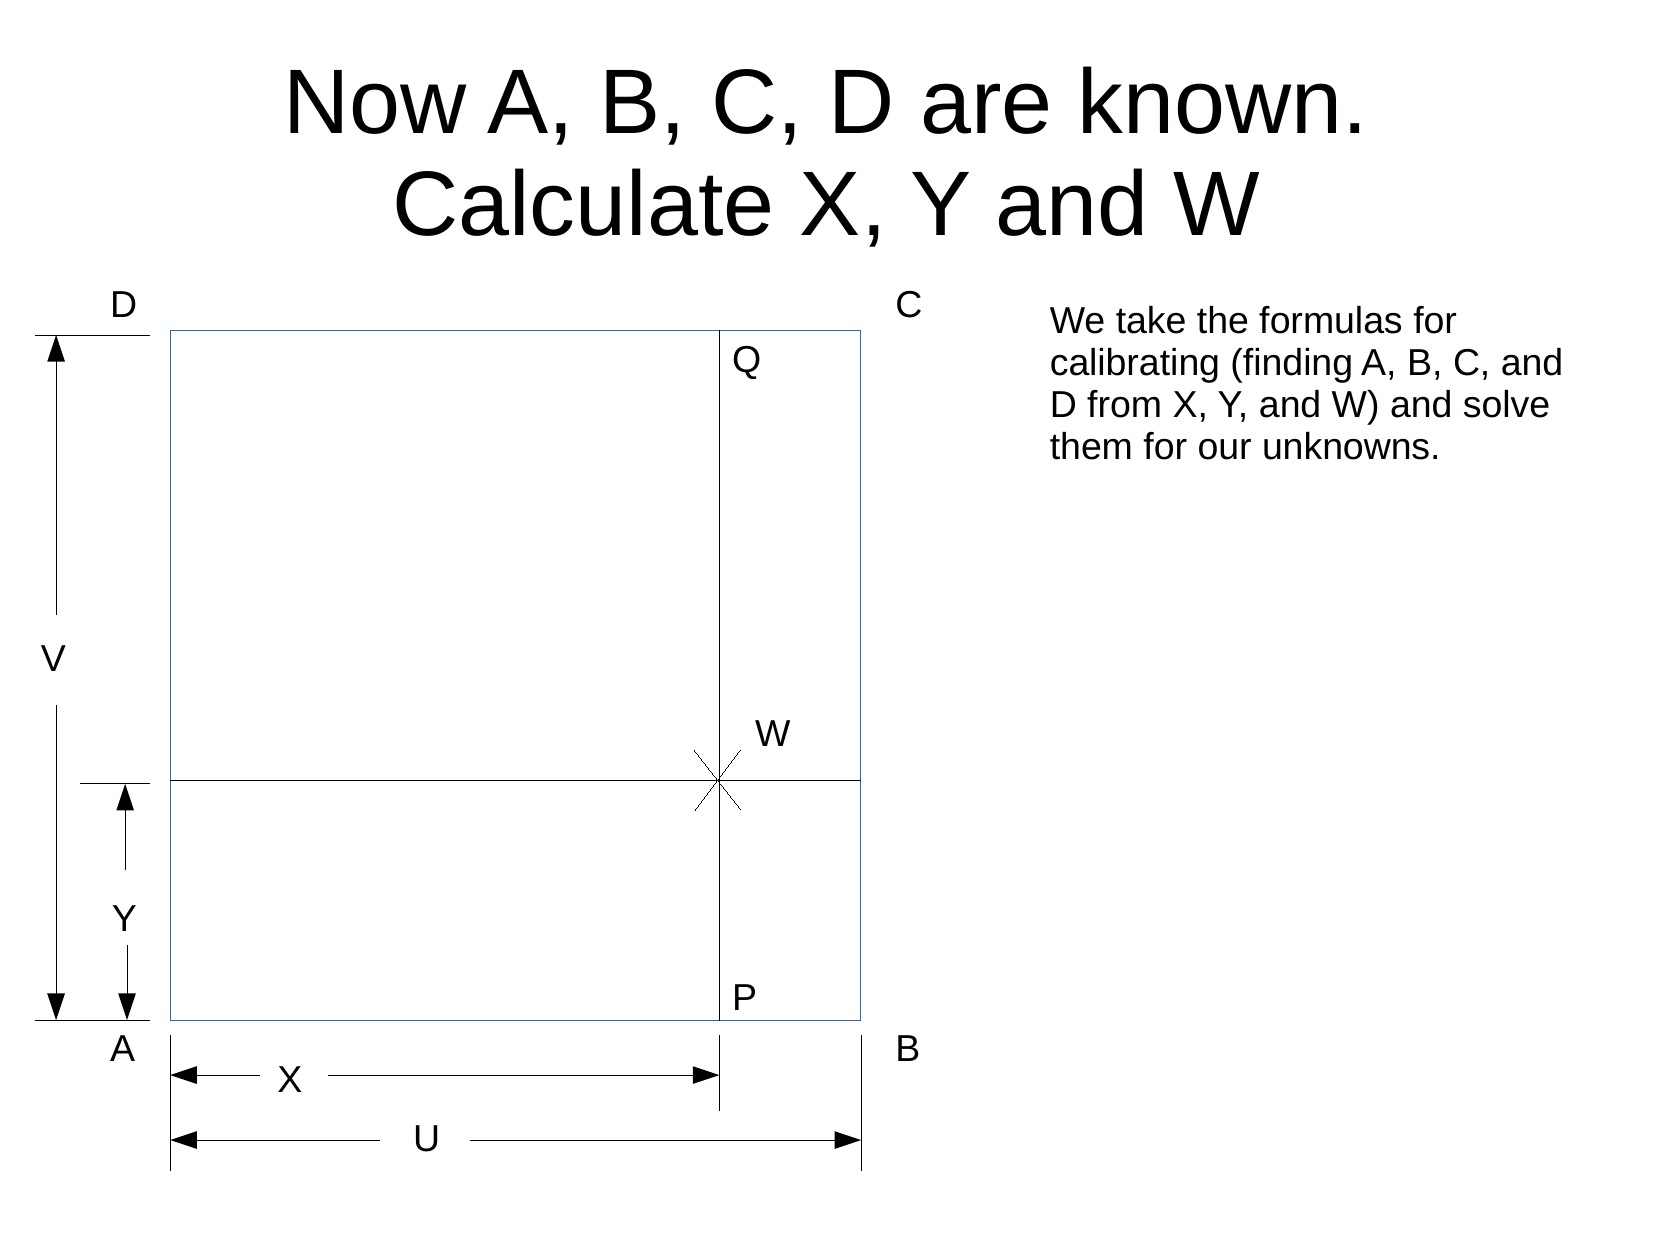

# Now A, B, C, D are known. Calculate X, Y and W
D
C
We take the formulas for calibrating (finding A, B, C, and D from X, Y, and W) and solve them for our unknowns.
Q
V
W
Y
P
A
B
X
U